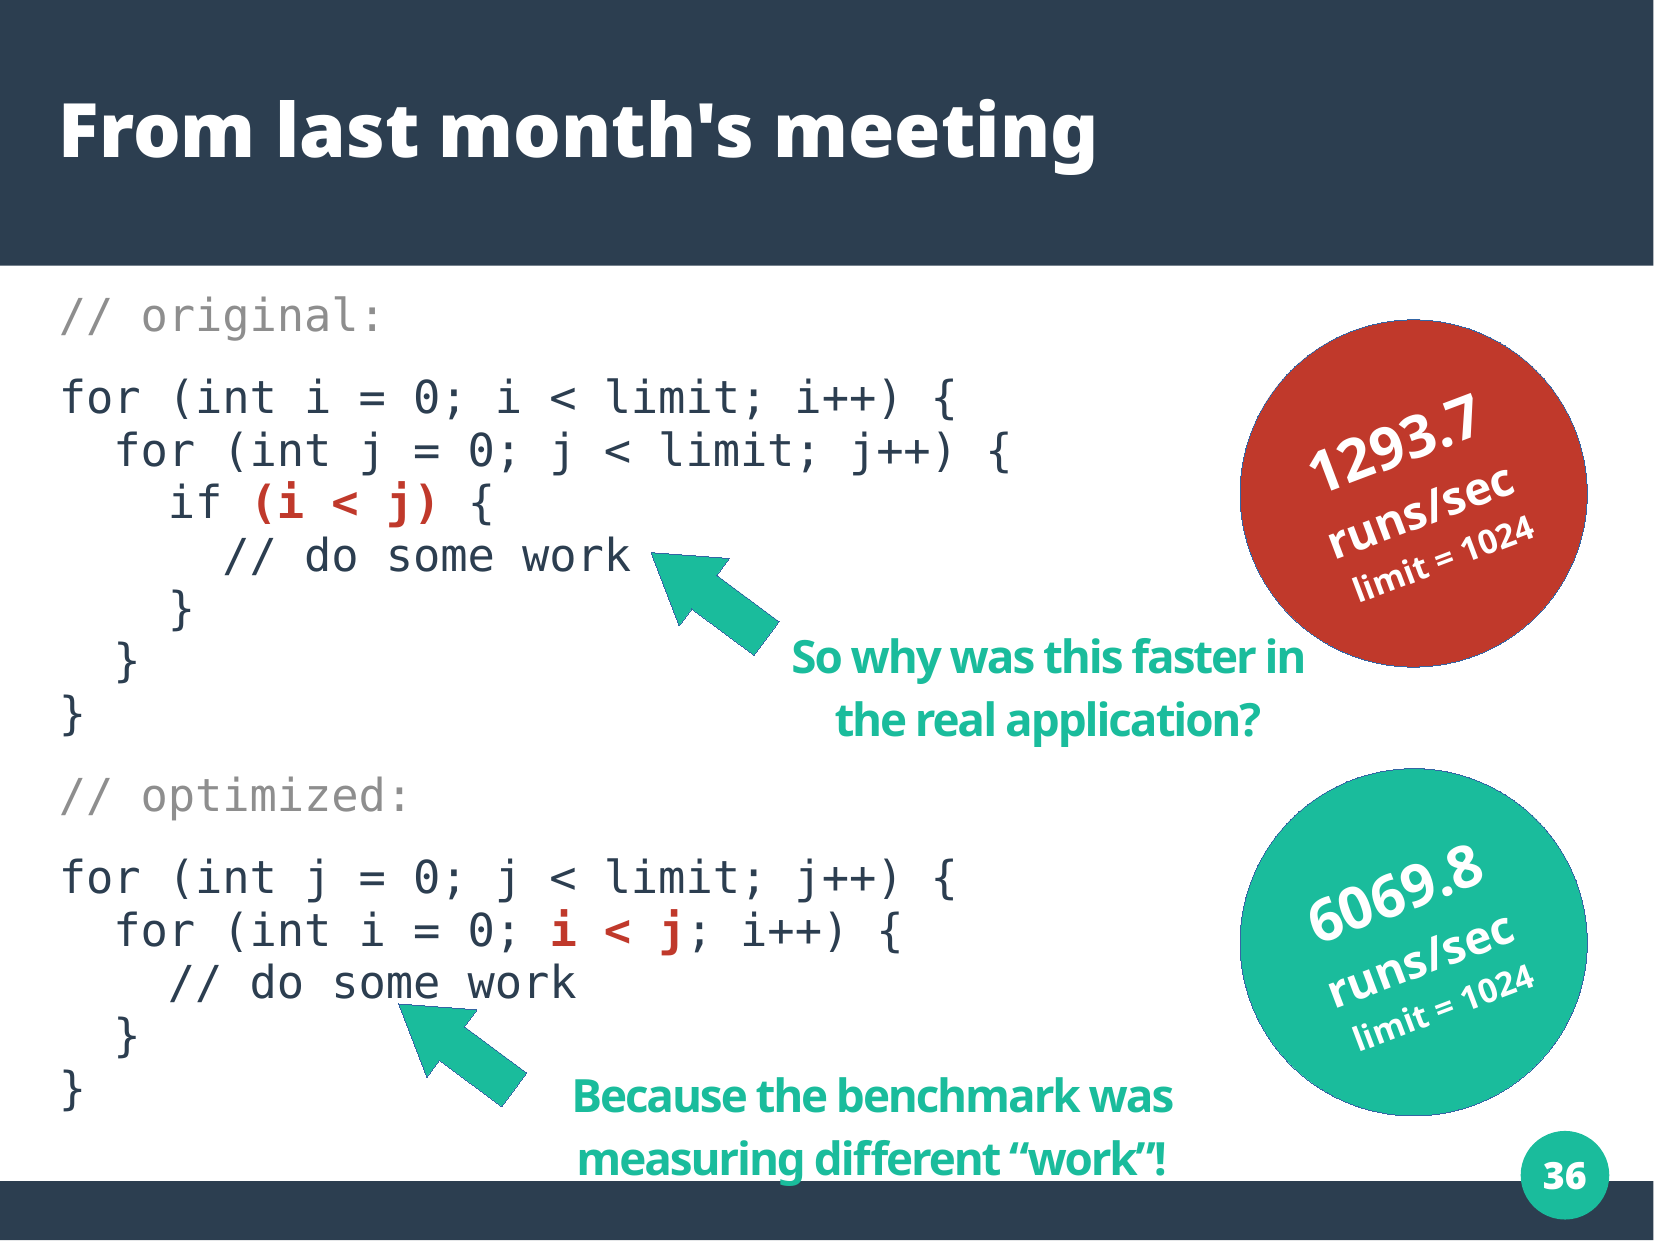

# From last month's meeting
// original:
for (int i = 0; i < limit; i++) {
 for (int j = 0; j < limit; j++) {
 if (i < j) {
 // do some work
 }
 }
}
// optimized:
for (int j = 0; j < limit; j++) {
 for (int i = 0; i < j; i++) {
 // do some work
 }
}
1293.7
runs/sec
 limit = 1024
So why was this faster in the real application?
6069.8
runs/sec
 limit = 1024
Because the benchmark was measuring different “work”!
36